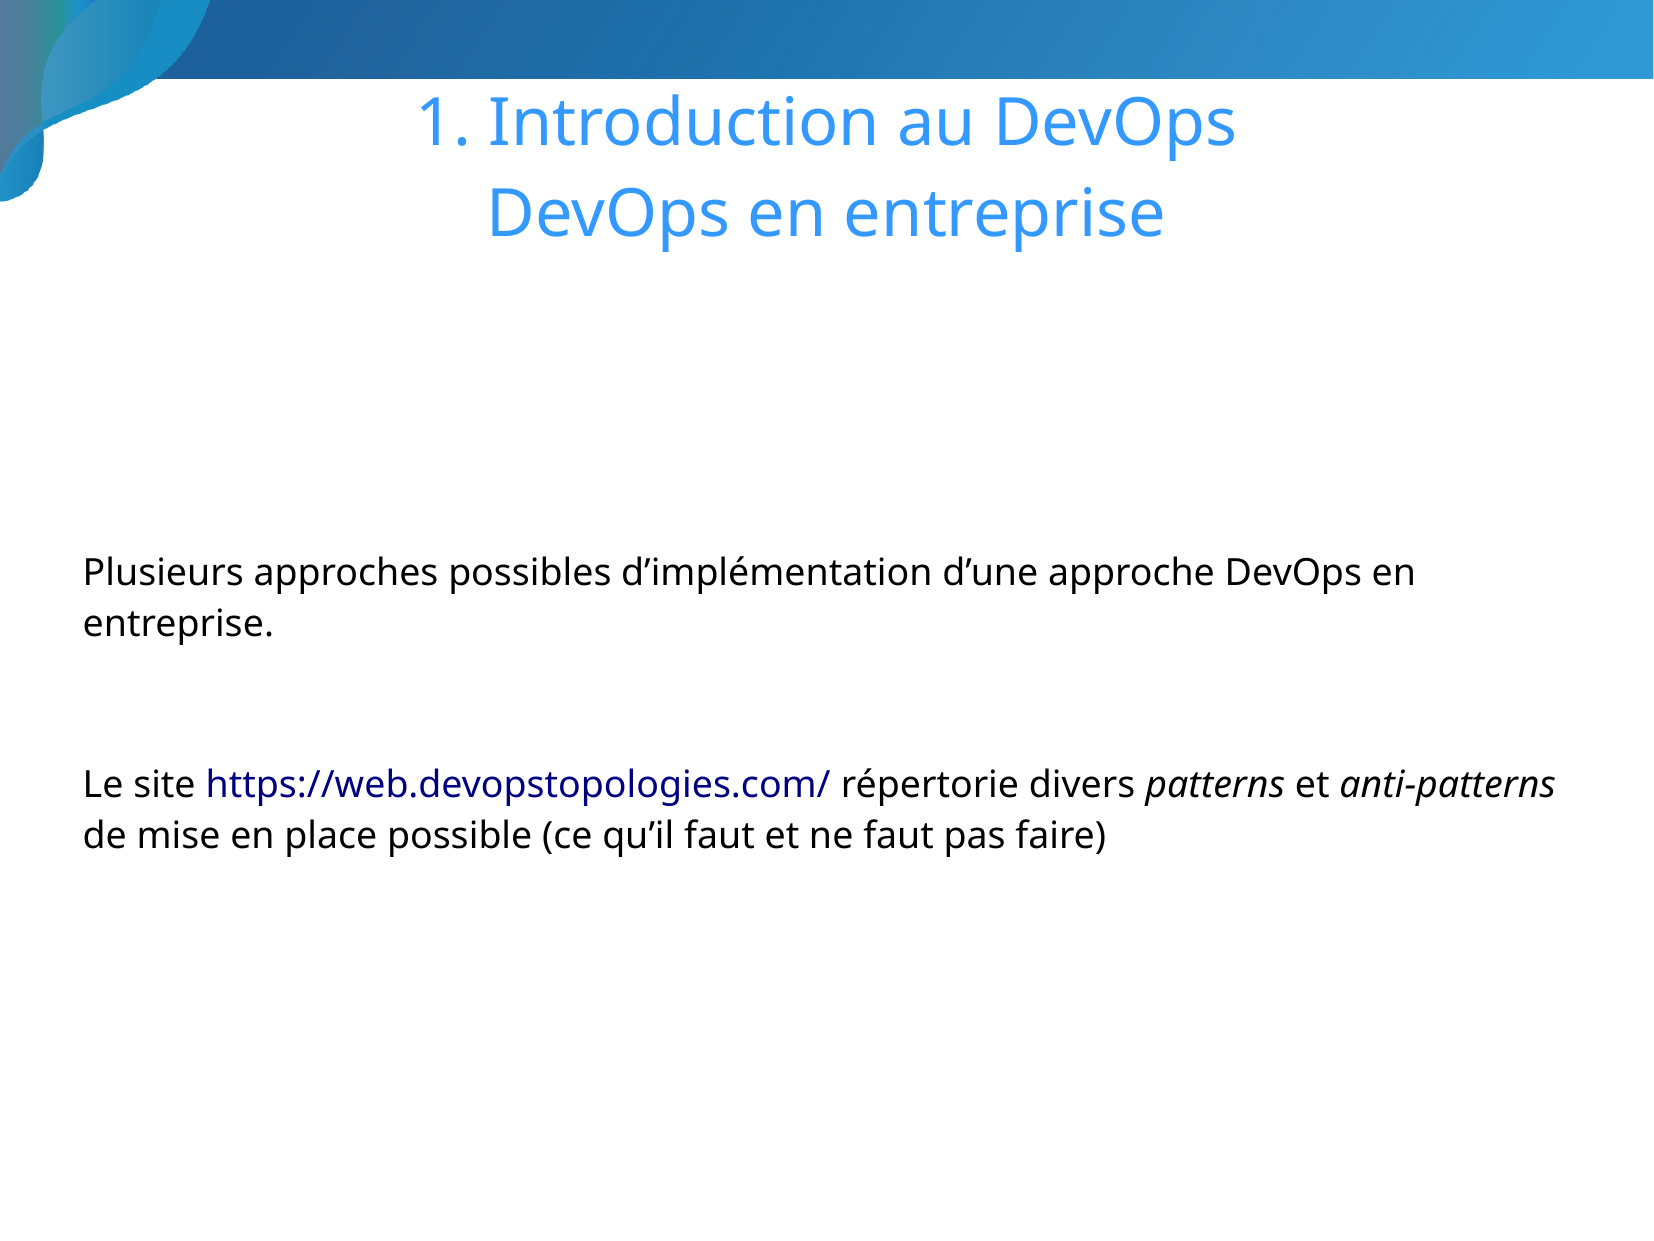

# 1. Introduction au DevOps DevOps en entreprise
Plusieurs approches possibles d’implémentation d’une approche DevOps en entreprise.
Le site https://web.devopstopologies.com/ répertorie divers patterns et anti-patterns de mise en place possible (ce qu’il faut et ne faut pas faire)